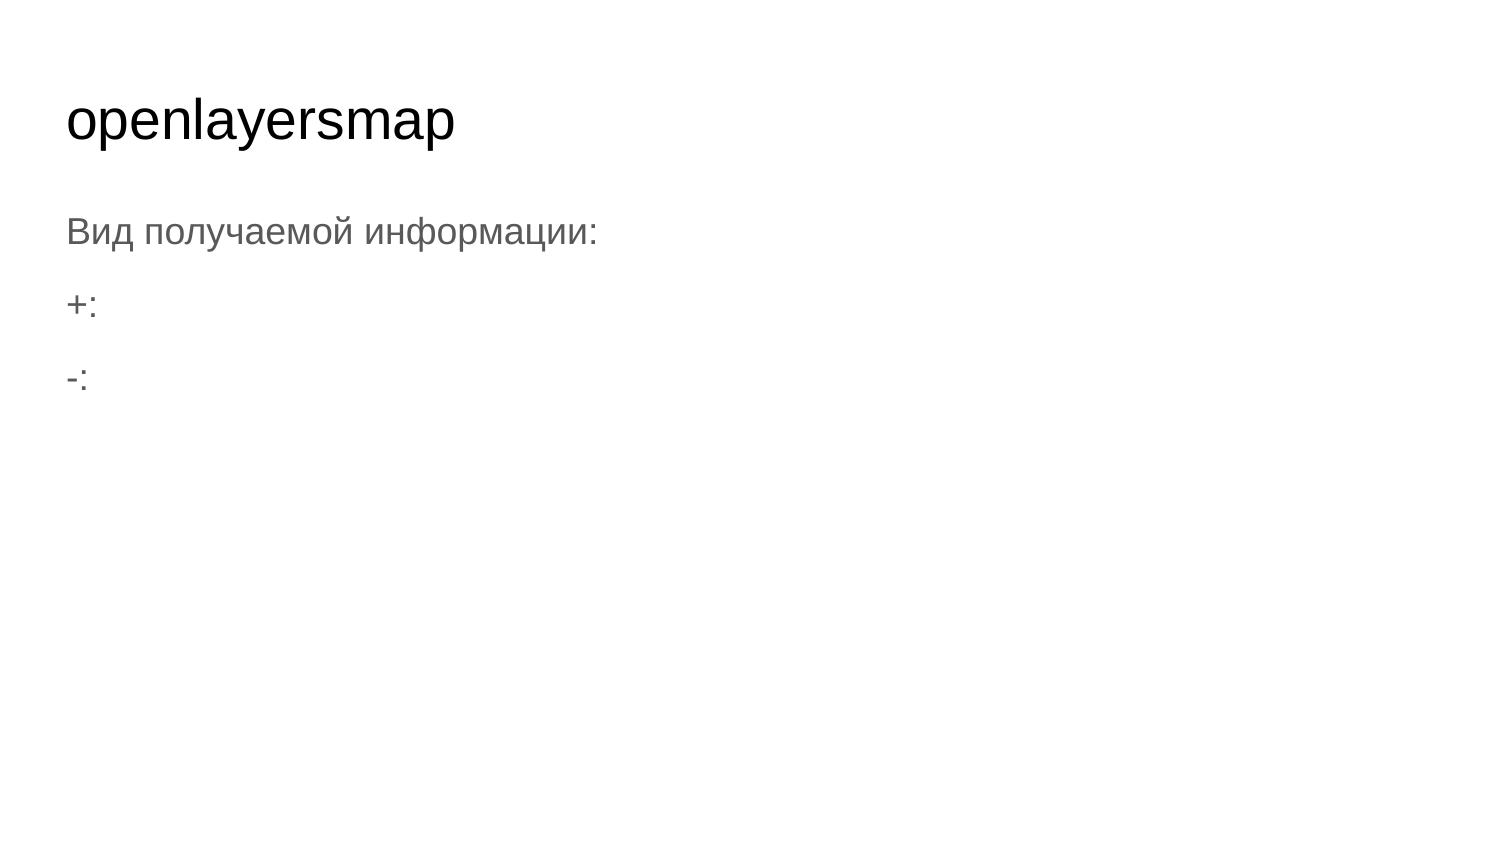

# openlayersmap
Вид получаемой информации:
+:
-: